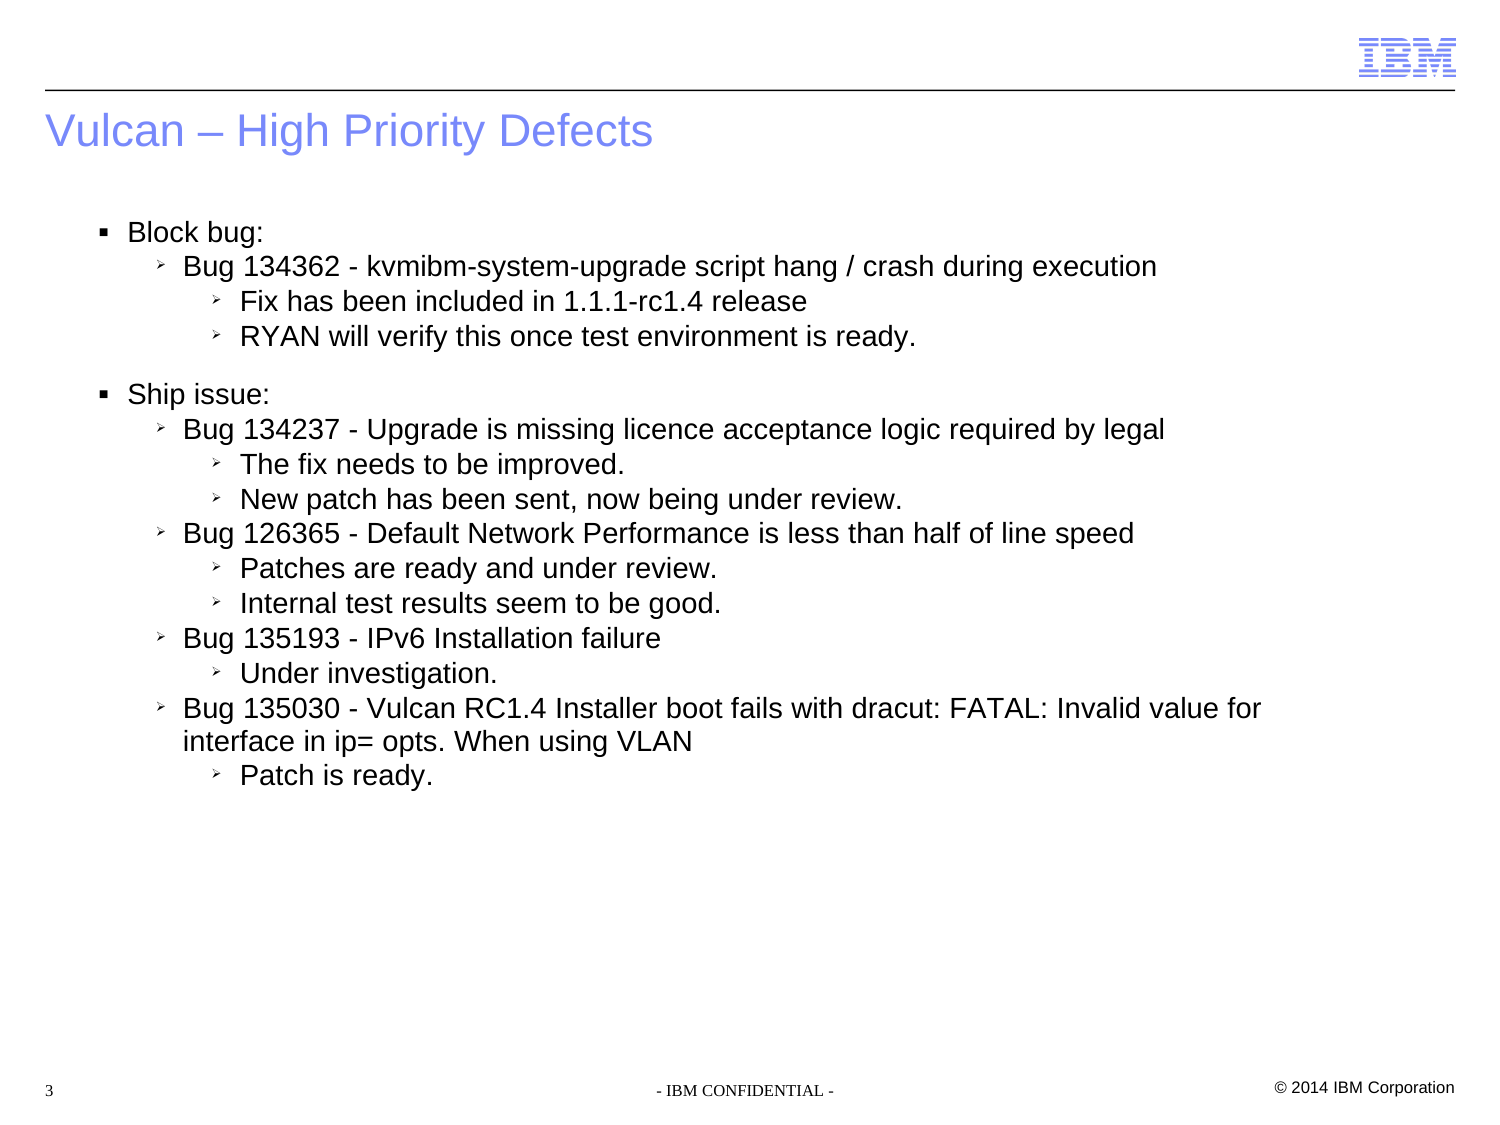

# Vulcan – High Priority Defects
Block bug:
Bug 134362 - kvmibm-system-upgrade script hang / crash during execution
Fix has been included in 1.1.1-rc1.4 release
RYAN will verify this once test environment is ready.
Ship issue:
Bug 134237 - Upgrade is missing licence acceptance logic required by legal
The fix needs to be improved.
New patch has been sent, now being under review.
Bug 126365 - Default Network Performance is less than half of line speed
Patches are ready and under review.
Internal test results seem to be good.
Bug 135193 - IPv6 Installation failure
Under investigation.
Bug 135030 - Vulcan RC1.4 Installer boot fails with dracut: FATAL: Invalid value for interface in ip= opts. When using VLAN
Patch is ready.
3